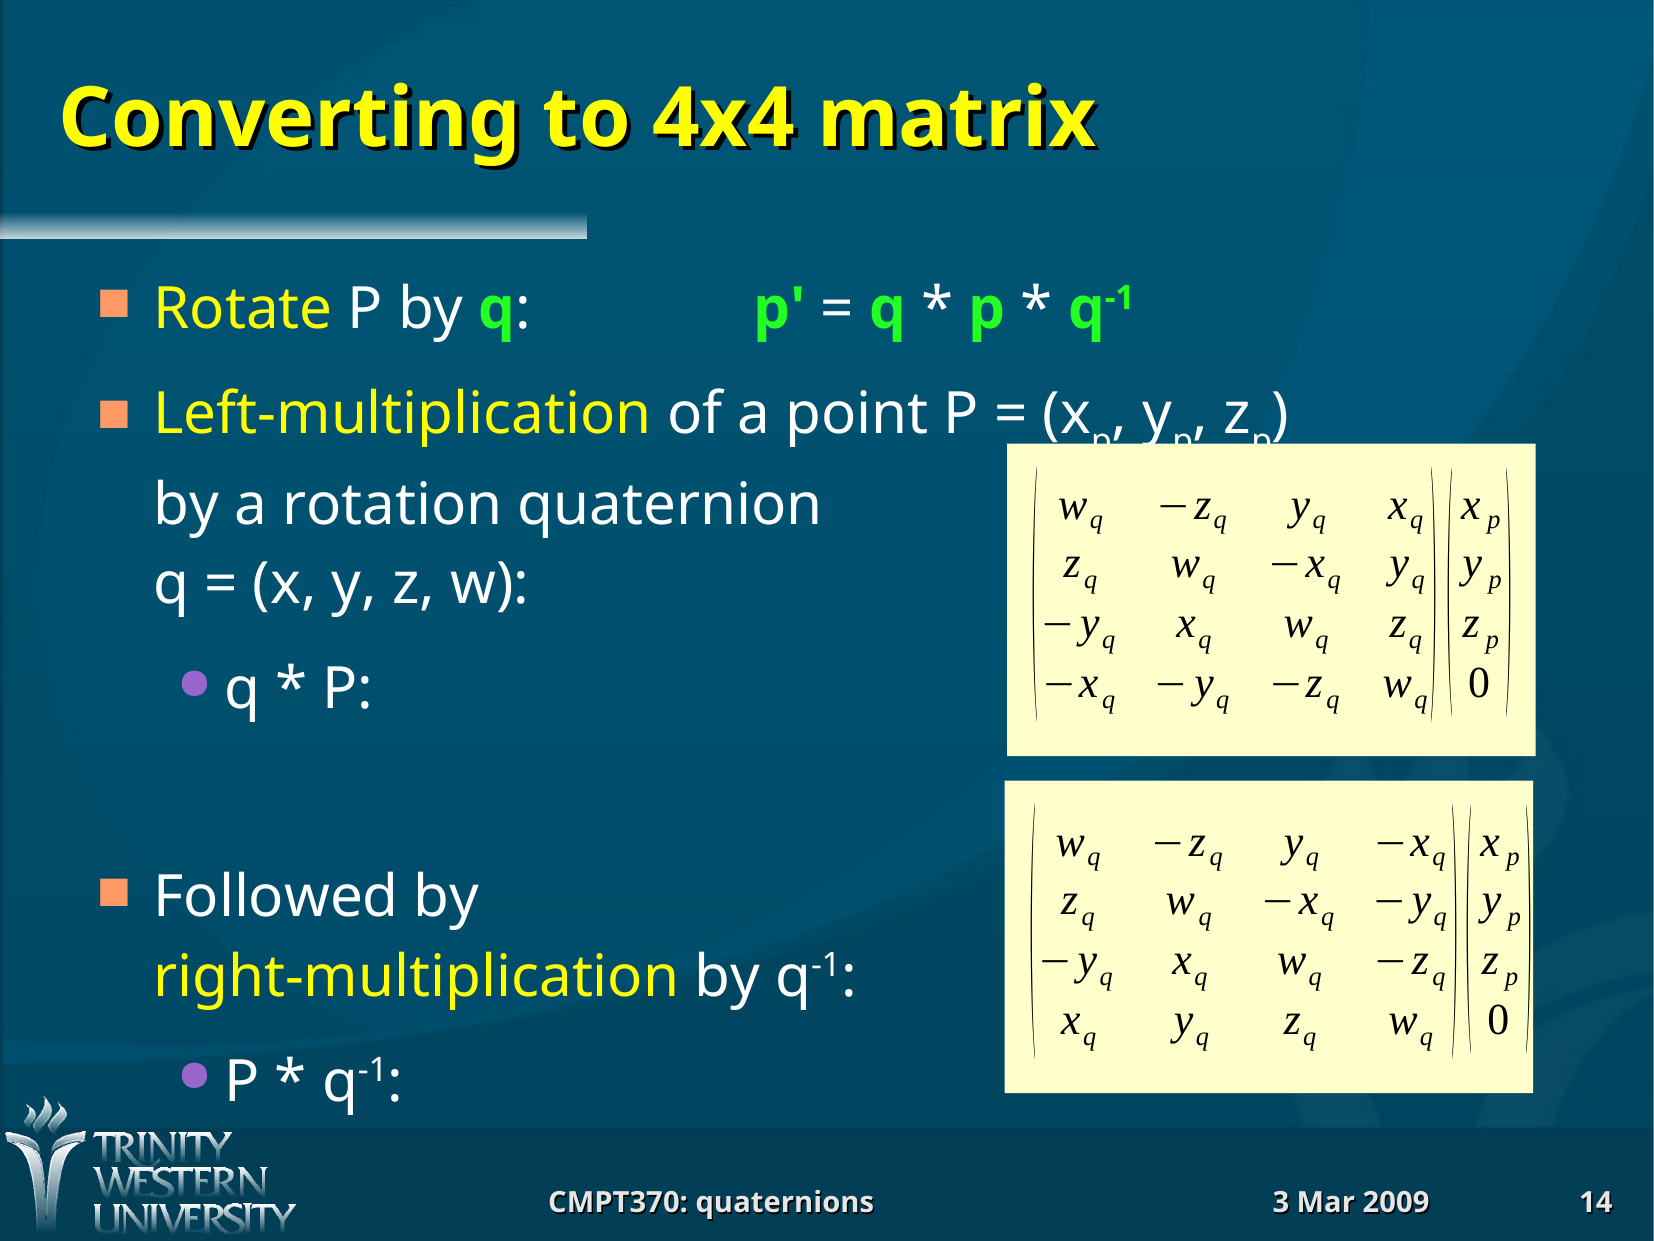

# Converting to 4x4 matrix
Rotate P by q:			p' = q * p * q-1
Left-multiplication of a point P = (xp, yp, zp)
by a rotation quaternion
q = (x, y, z, w):
q * P:
Followed by
right-multiplication by q-1:
P * q-1:
CMPT370: quaternions
3 Mar 2009
14